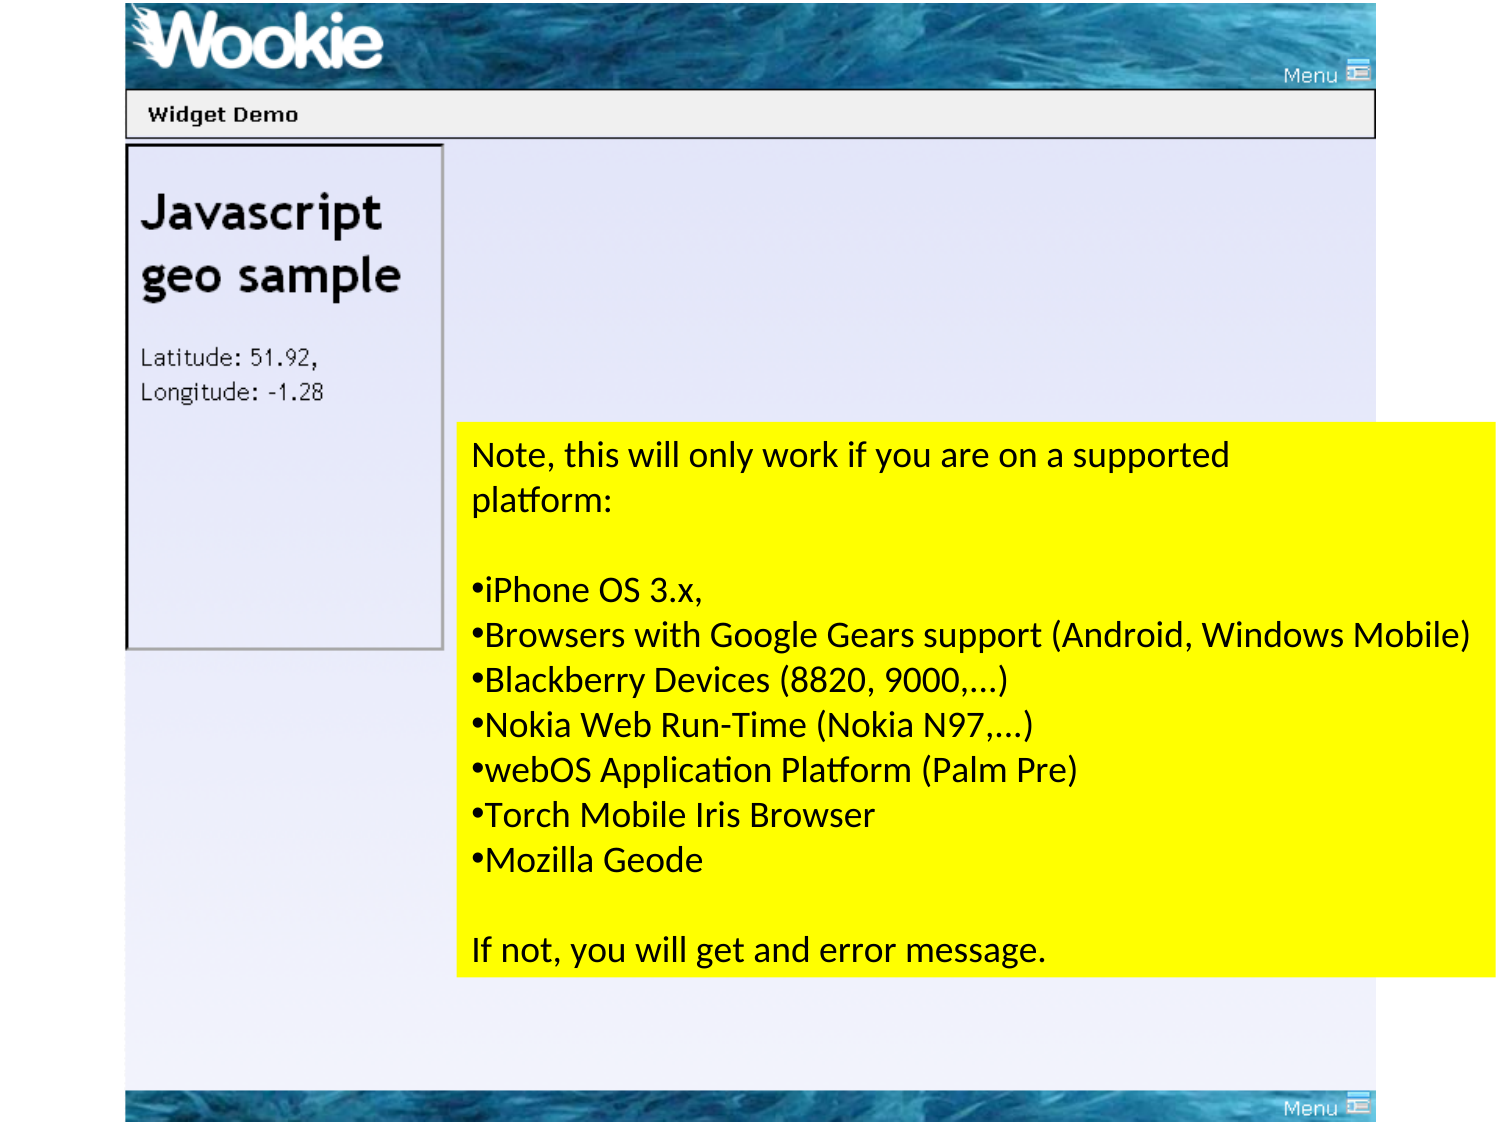

Note, this will only work if you are on a supported
platform:
iPhone OS 3.x,
Browsers with Google Gears support (Android, Windows Mobile)
Blackberry Devices (8820, 9000,...)
Nokia Web Run-Time (Nokia N97,...)
webOS Application Platform (Palm Pre)
Torch Mobile Iris Browser
Mozilla Geode
If not, you will get and error message.